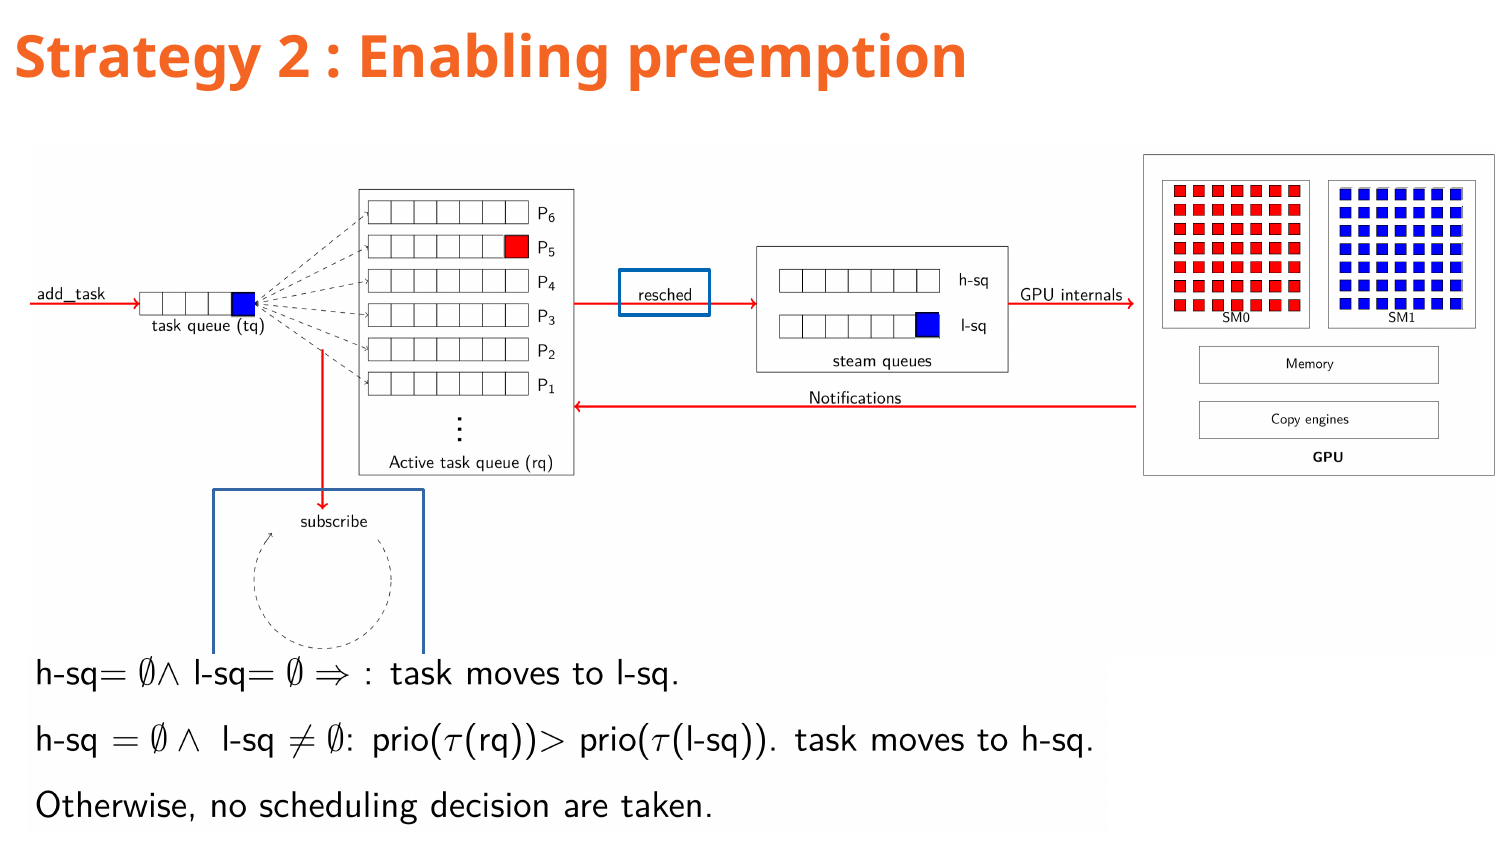

# Strategy 2 : Enabling preemption
Limited-preemption scheduling policies can be implemented
Uses the accelerator (GPU) as a single resource